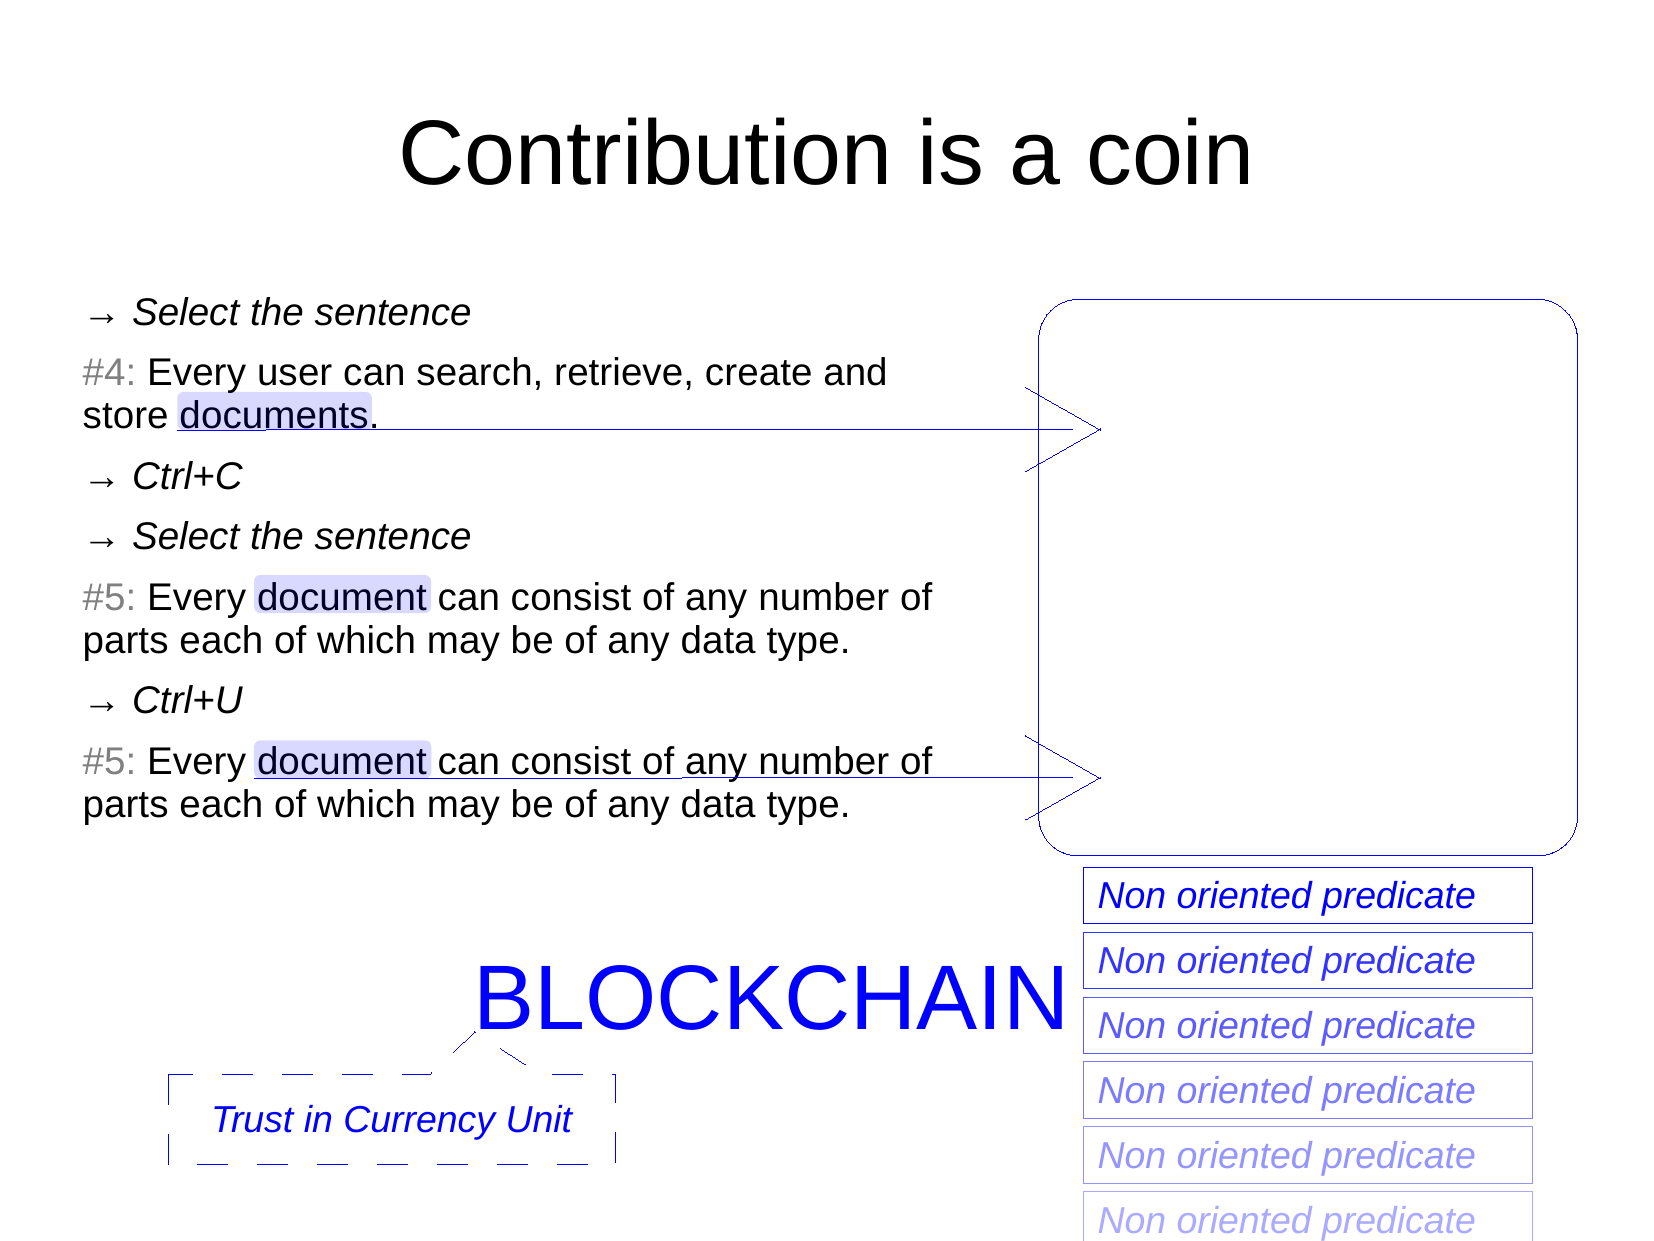

# Contribution is a coin
→ Select the sentence
#4: Every user can search, retrieve, create and store documents.
→ Ctrl+C
→ Select the sentence
#5: Every document can consist of any number of parts each of which may be of any data type.
→ Ctrl+U
#5: Every document can consist of any number of parts each of which may be of any data type.
→ Remove the 's'
#5: Every document of parts each of which may be of any data type.
Non oriented predicate
Non oriented predicate
BLOCKCHAIN
Non oriented predicate
Non oriented predicate
Trust in Currency Unit
Non oriented predicate
Non oriented predicate